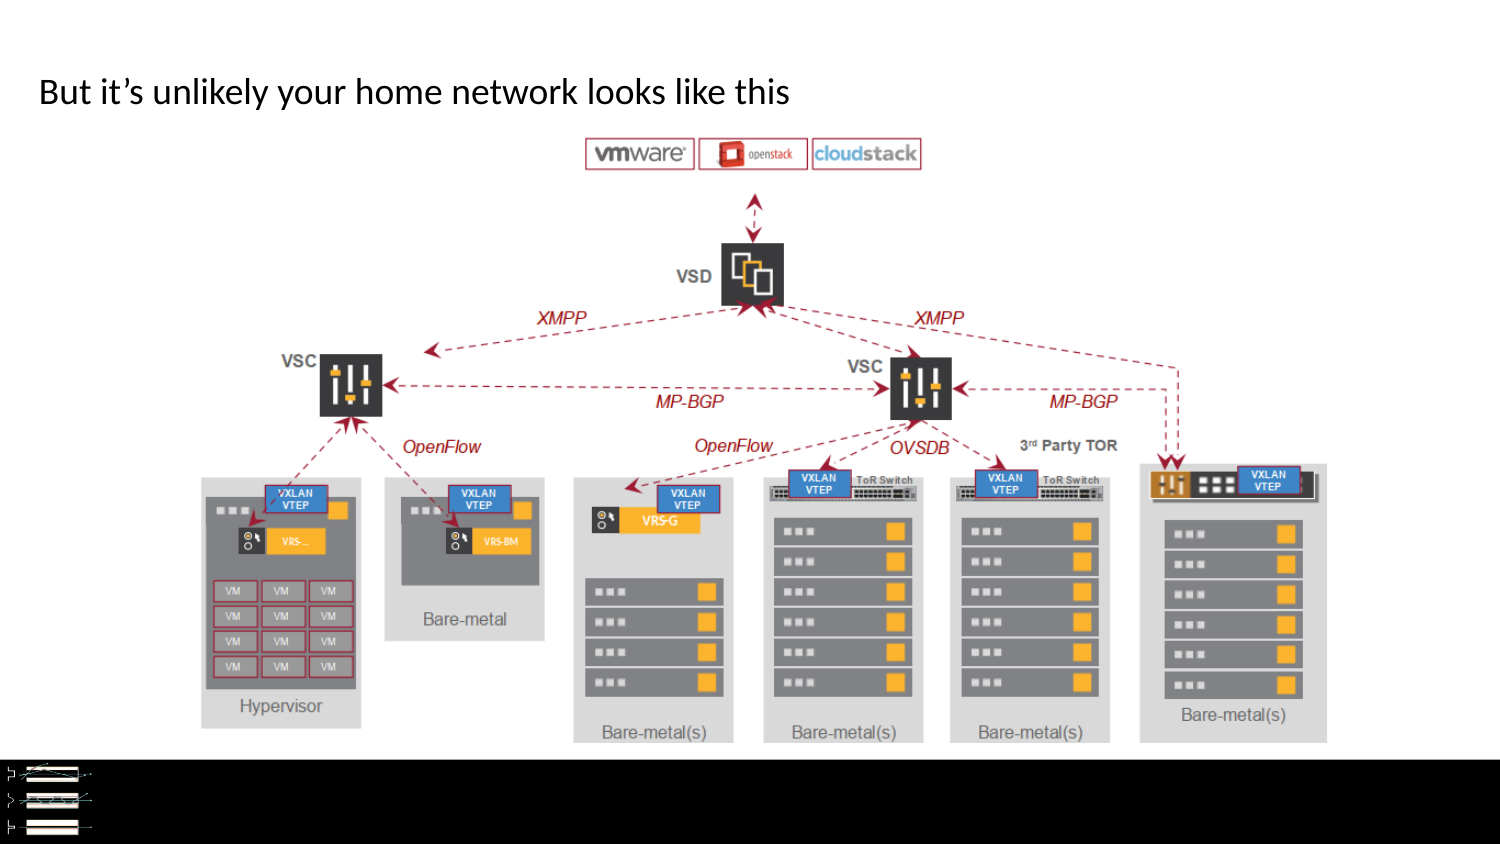

# But it’s unlikely your home network looks like this